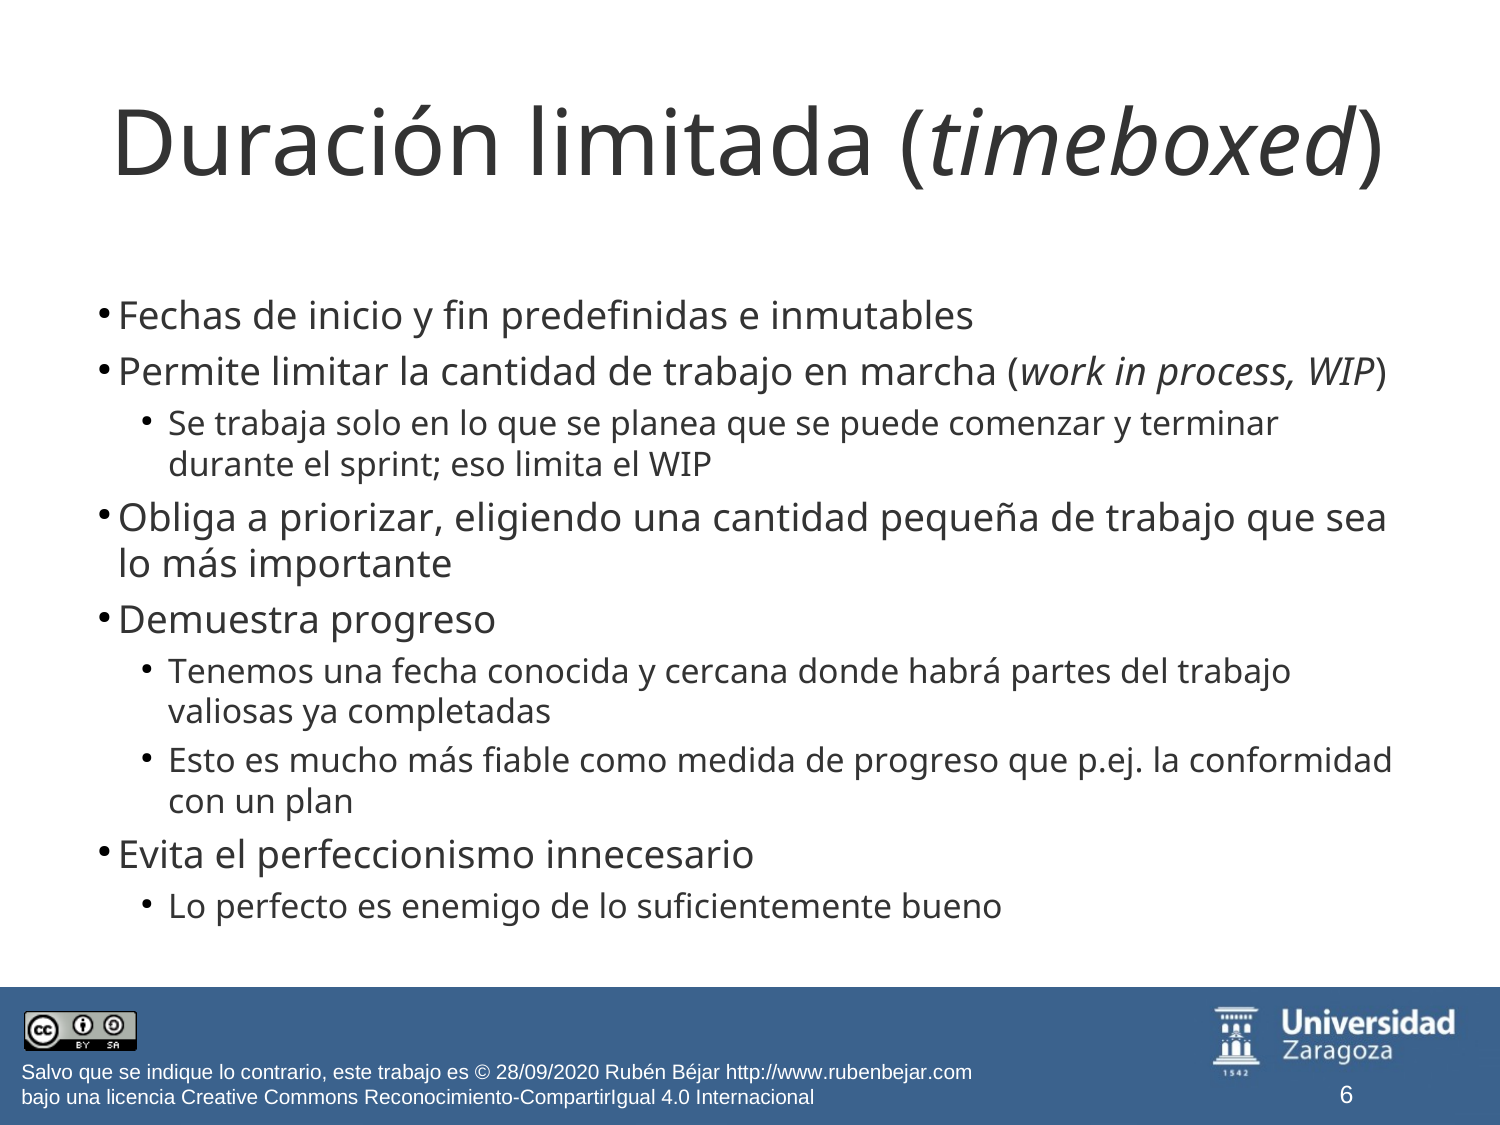

# Duración limitada (timeboxed)
Fechas de inicio y fin predefinidas e inmutables
Permite limitar la cantidad de trabajo en marcha (work in process, WIP)
Se trabaja solo en lo que se planea que se puede comenzar y terminar durante el sprint; eso limita el WIP
Obliga a priorizar, eligiendo una cantidad pequeña de trabajo que sea lo más importante
Demuestra progreso
Tenemos una fecha conocida y cercana donde habrá partes del trabajo valiosas ya completadas
Esto es mucho más fiable como medida de progreso que p.ej. la conformidad con un plan
Evita el perfeccionismo innecesario
Lo perfecto es enemigo de lo suficientemente bueno